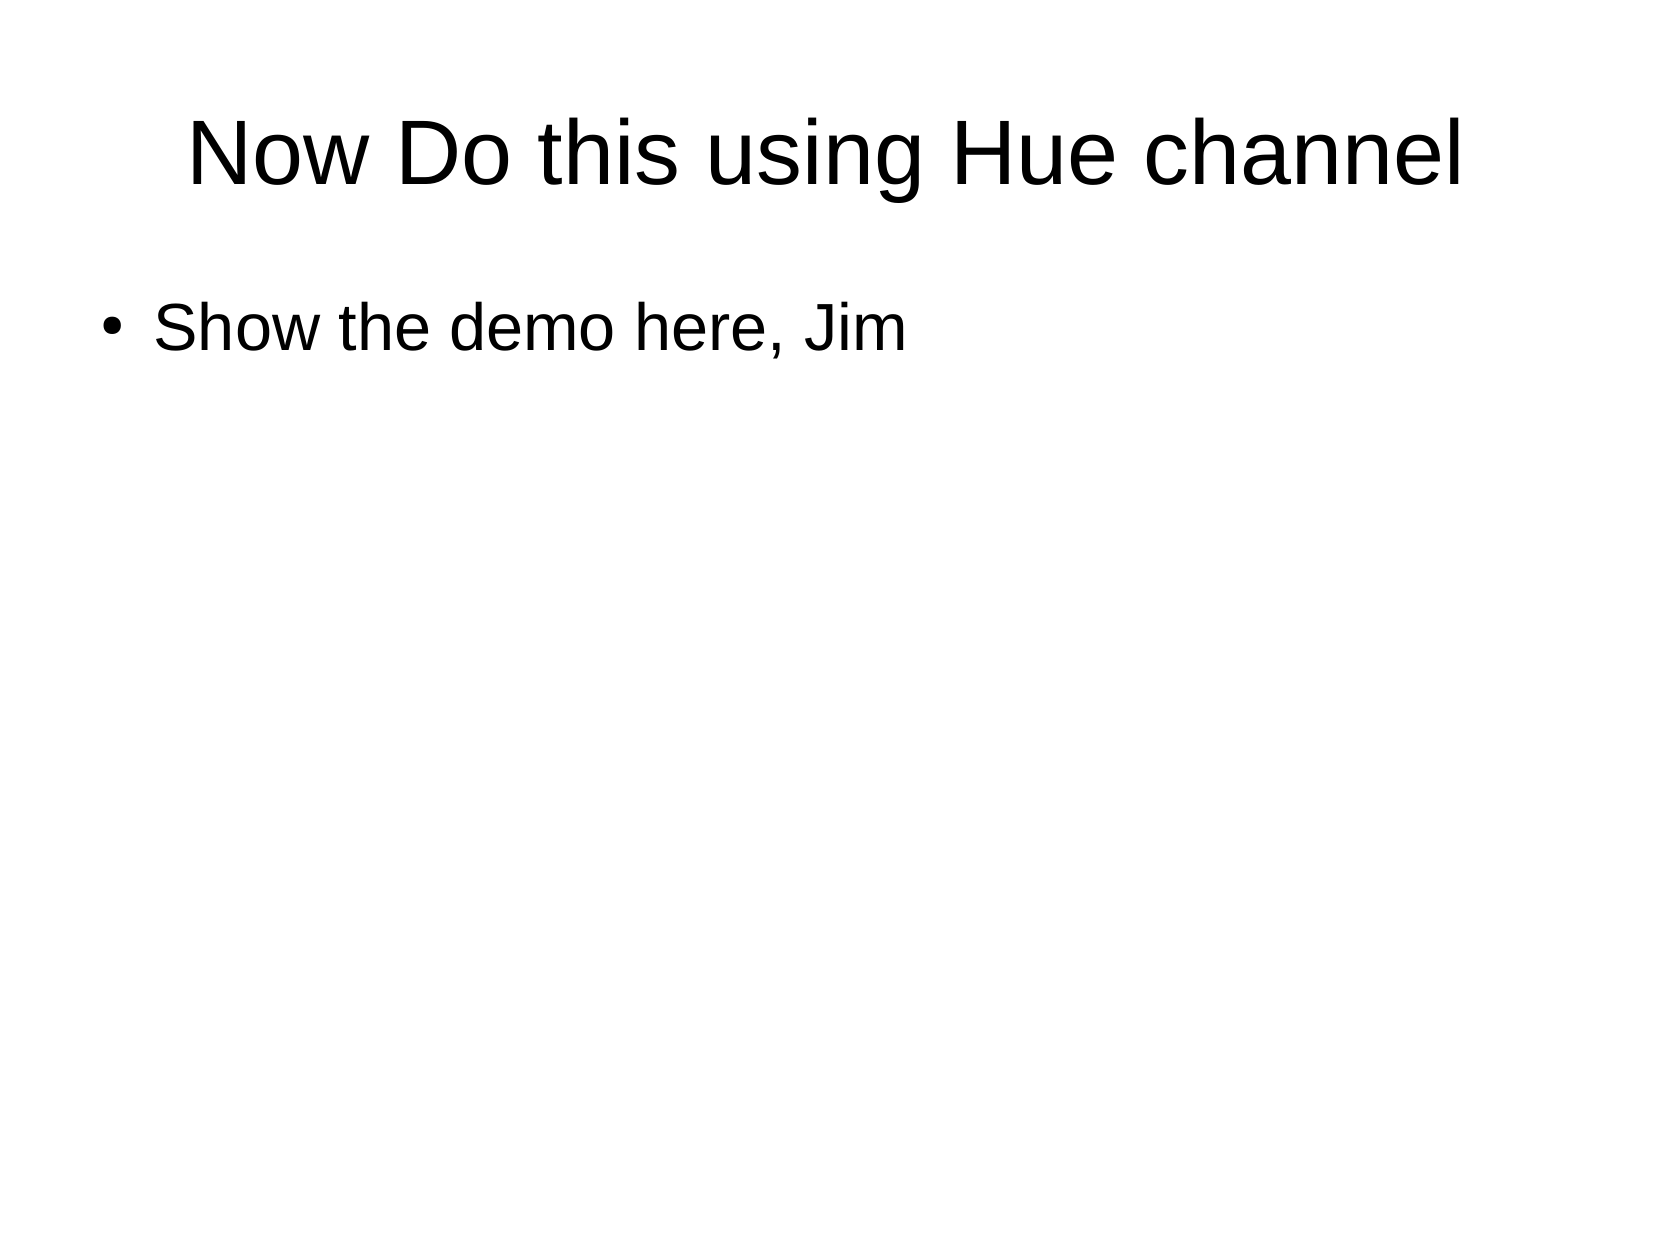

# Now Do this using Hue channel
Show the demo here, Jim